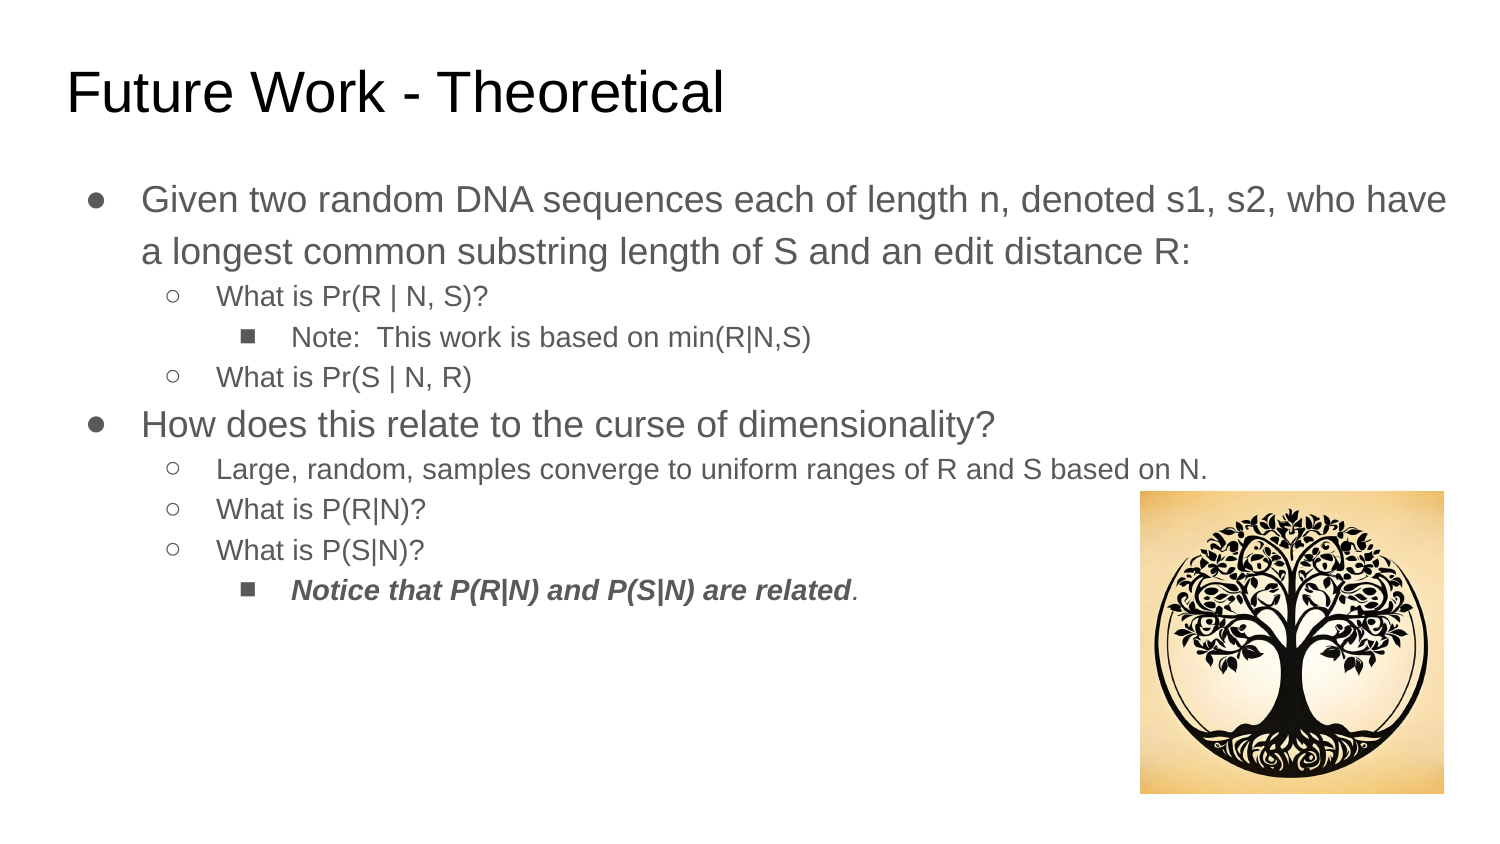

# Future Work - Theoretical
Given two random DNA sequences each of length n, denoted s1, s2, who have a longest common substring length of S and an edit distance R:
What is Pr(R | N, S)?
Note: This work is based on min(R|N,S)
What is Pr(S | N, R)
How does this relate to the curse of dimensionality?
Large, random, samples converge to uniform ranges of R and S based on N.
What is P(R|N)?
What is P(S|N)?
Notice that P(R|N) and P(S|N) are related.